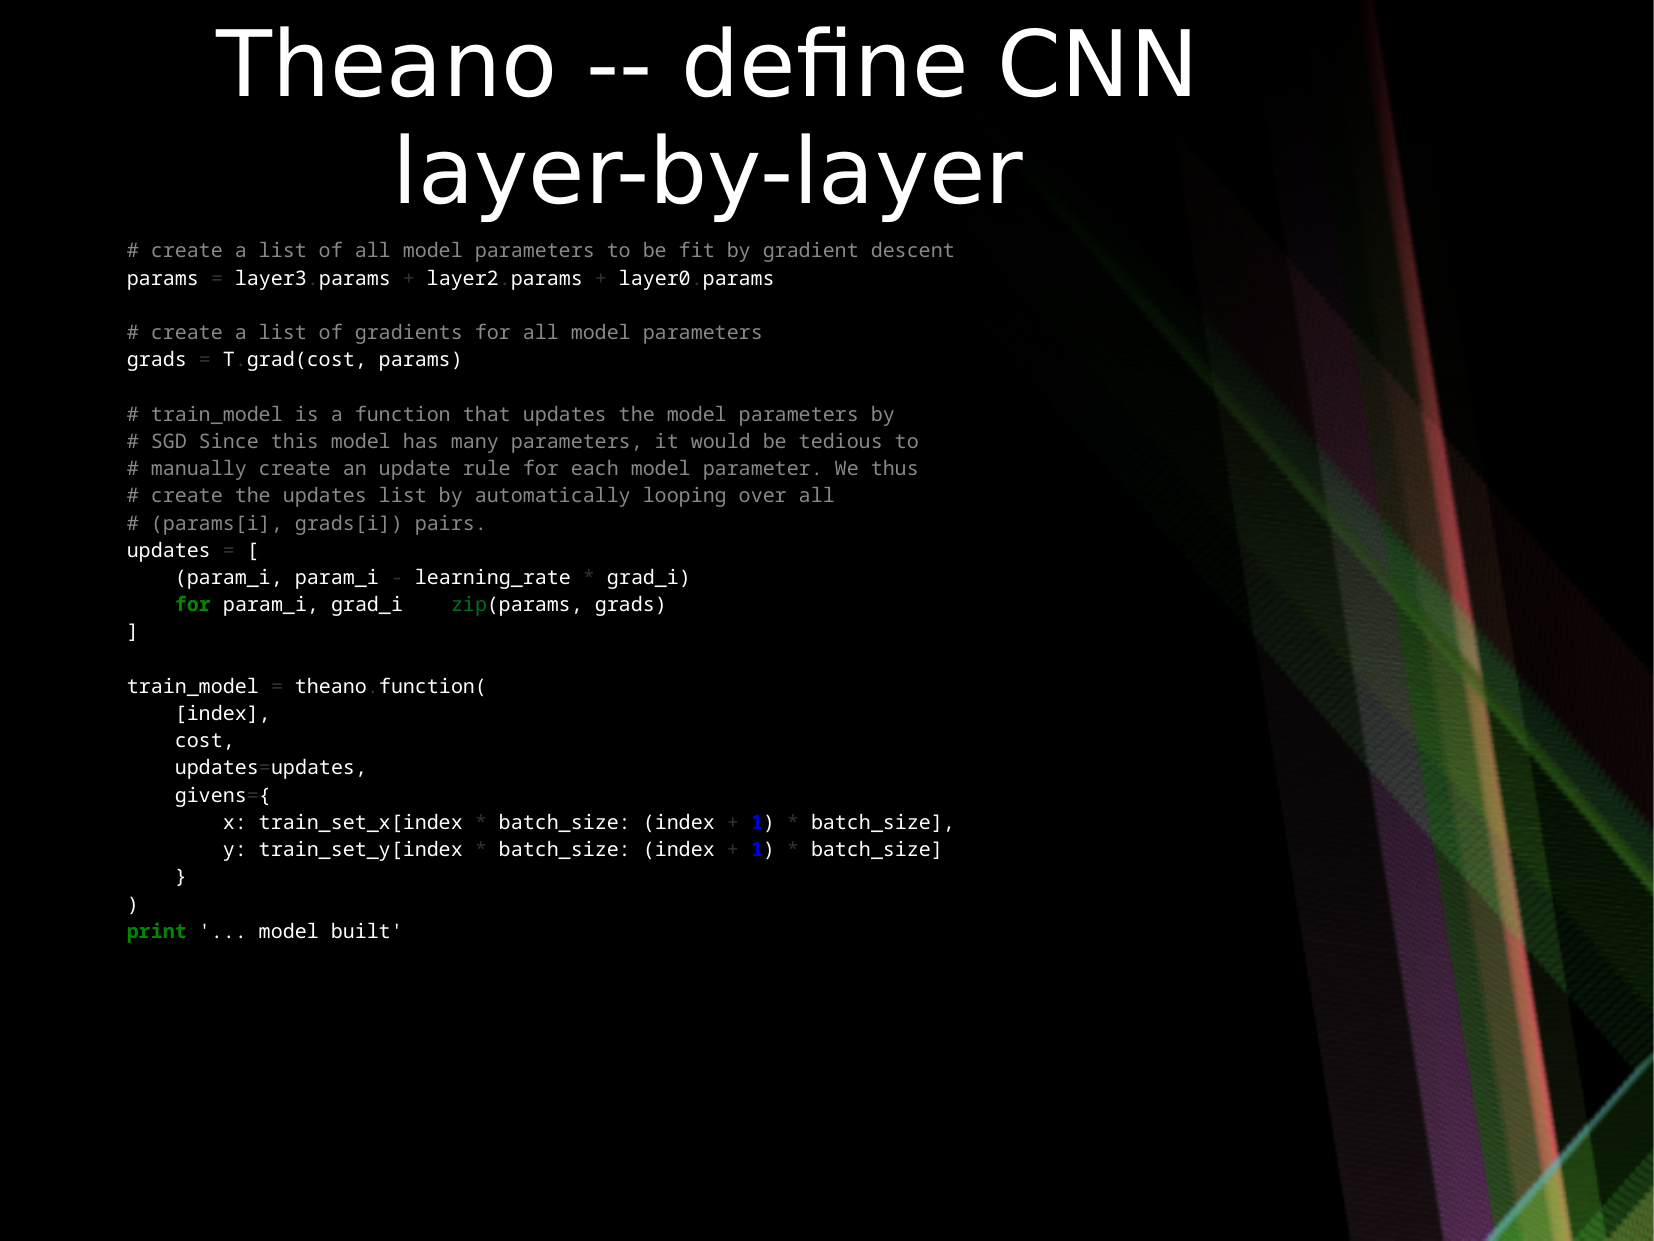

# Theano -- define CNN layer-by-layer
# create a list of all model parameters to be fit by gradient descent params = layer3.params + layer2.params + layer0.params # create a list of gradients for all model parameters grads = T.grad(cost, params) # train_model is a function that updates the model parameters by # SGD Since this model has many parameters, it would be tedious to # manually create an update rule for each model parameter. We thus # create the updates list by automatically looping over all # (params[i], grads[i]) pairs. updates = [ (param_i, param_i - learning_rate * grad_i) for param_i, grad_i in zip(params, grads) ] train_model = theano.function( [index], cost, updates=updates, givens={ x: train_set_x[index * batch_size: (index + 1) * batch_size], y: train_set_y[index * batch_size: (index + 1) * batch_size] } ) print '... model built'